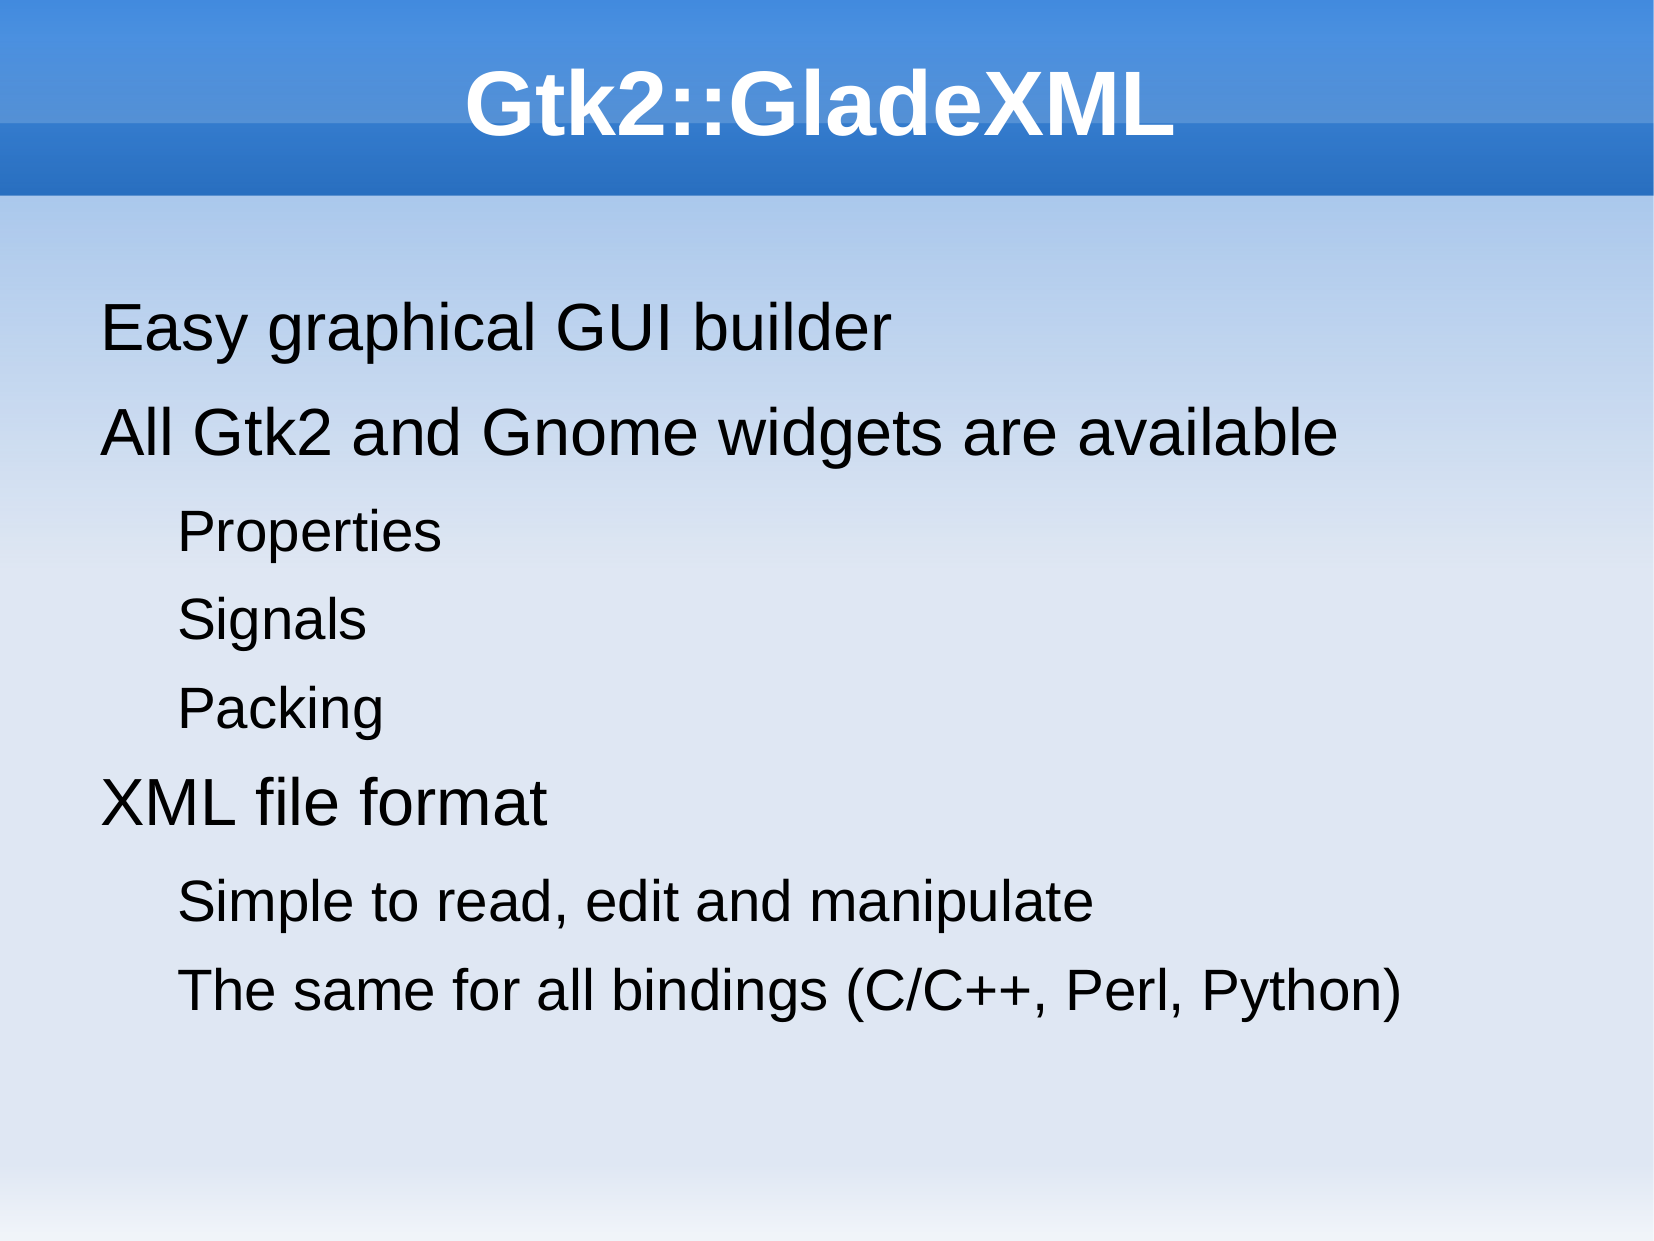

# Gtk2::GladeXML
Easy graphical GUI builder
All Gtk2 and Gnome widgets are available
Properties
Signals
Packing
XML file format
Simple to read, edit and manipulate
The same for all bindings (C/C++, Perl, Python)